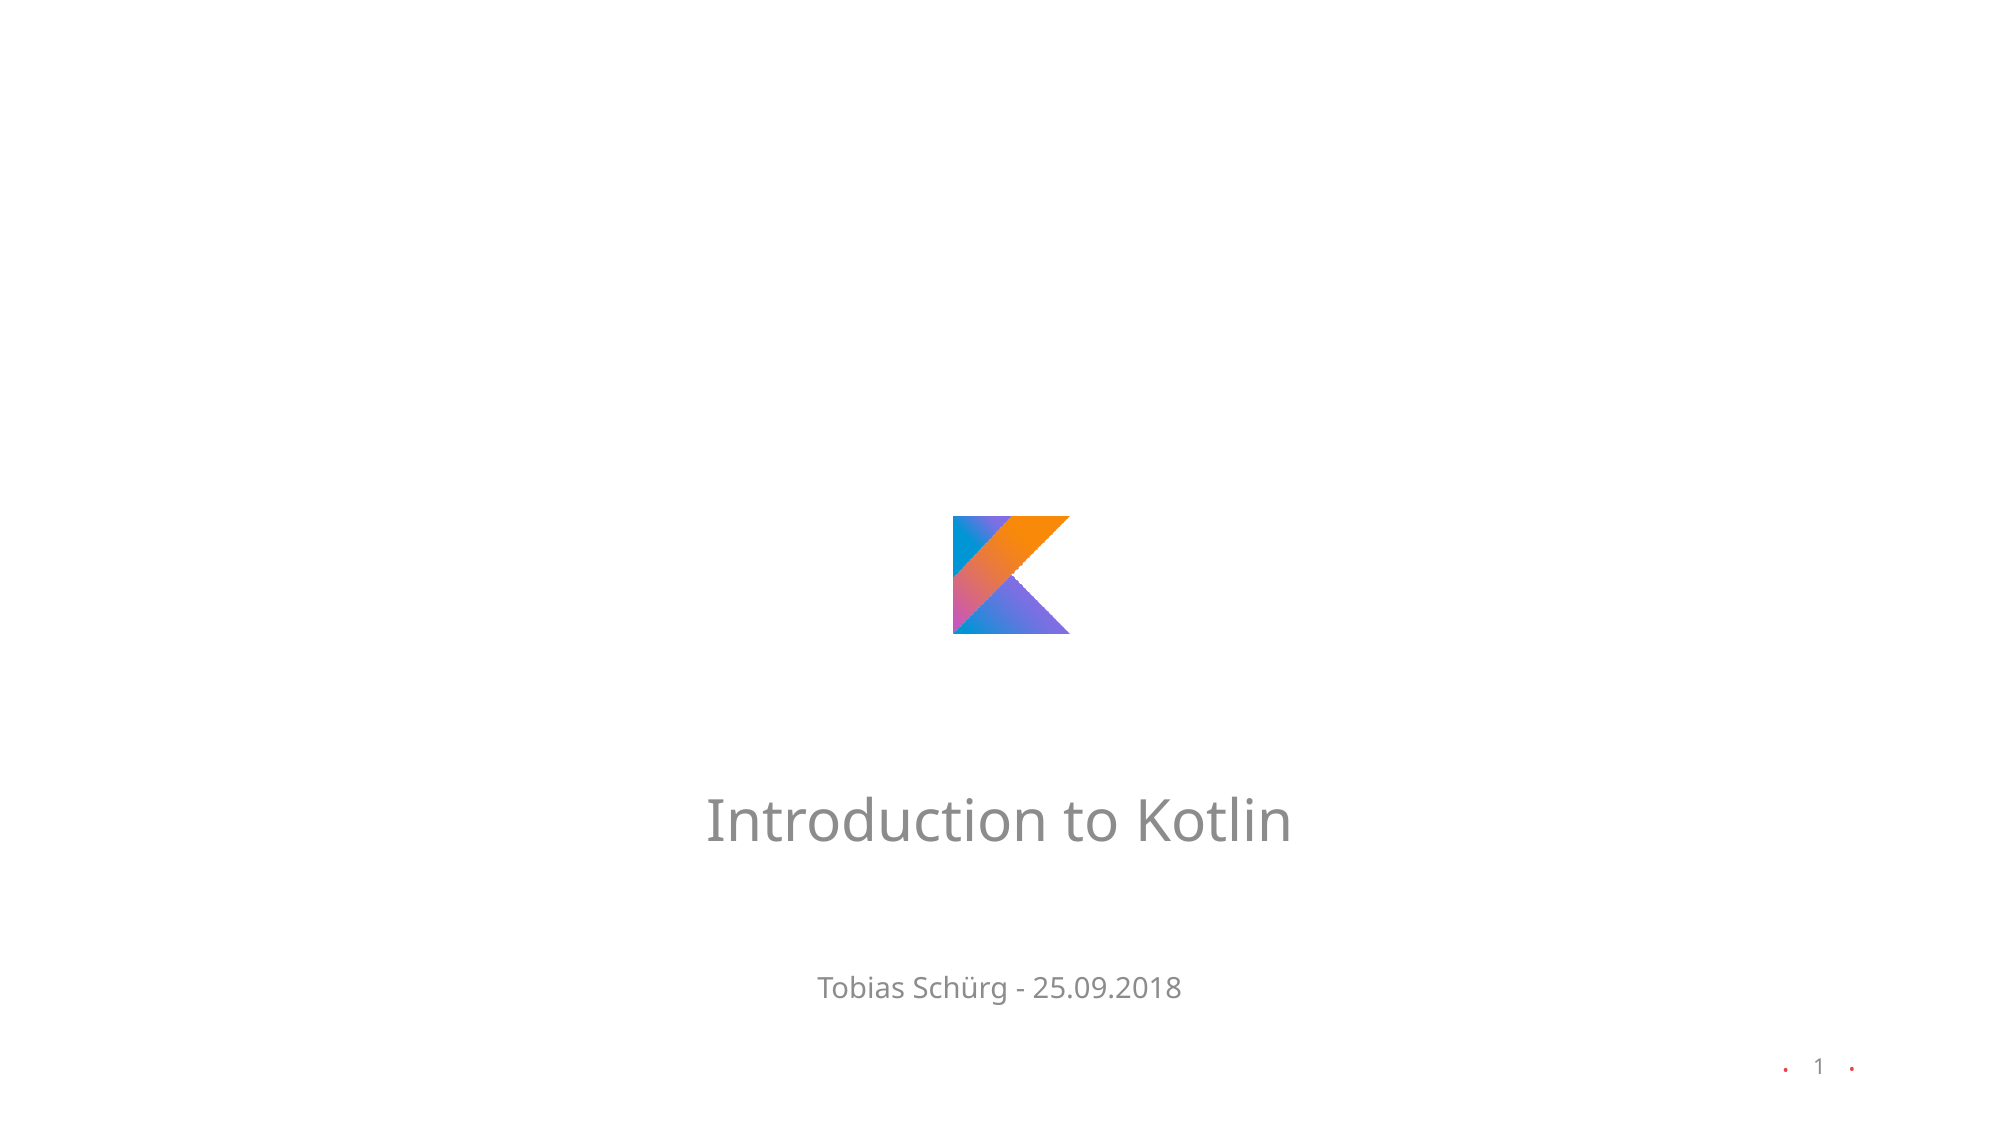

Introduction to Kotlin
# Tobias Schürg - 25.09.2018